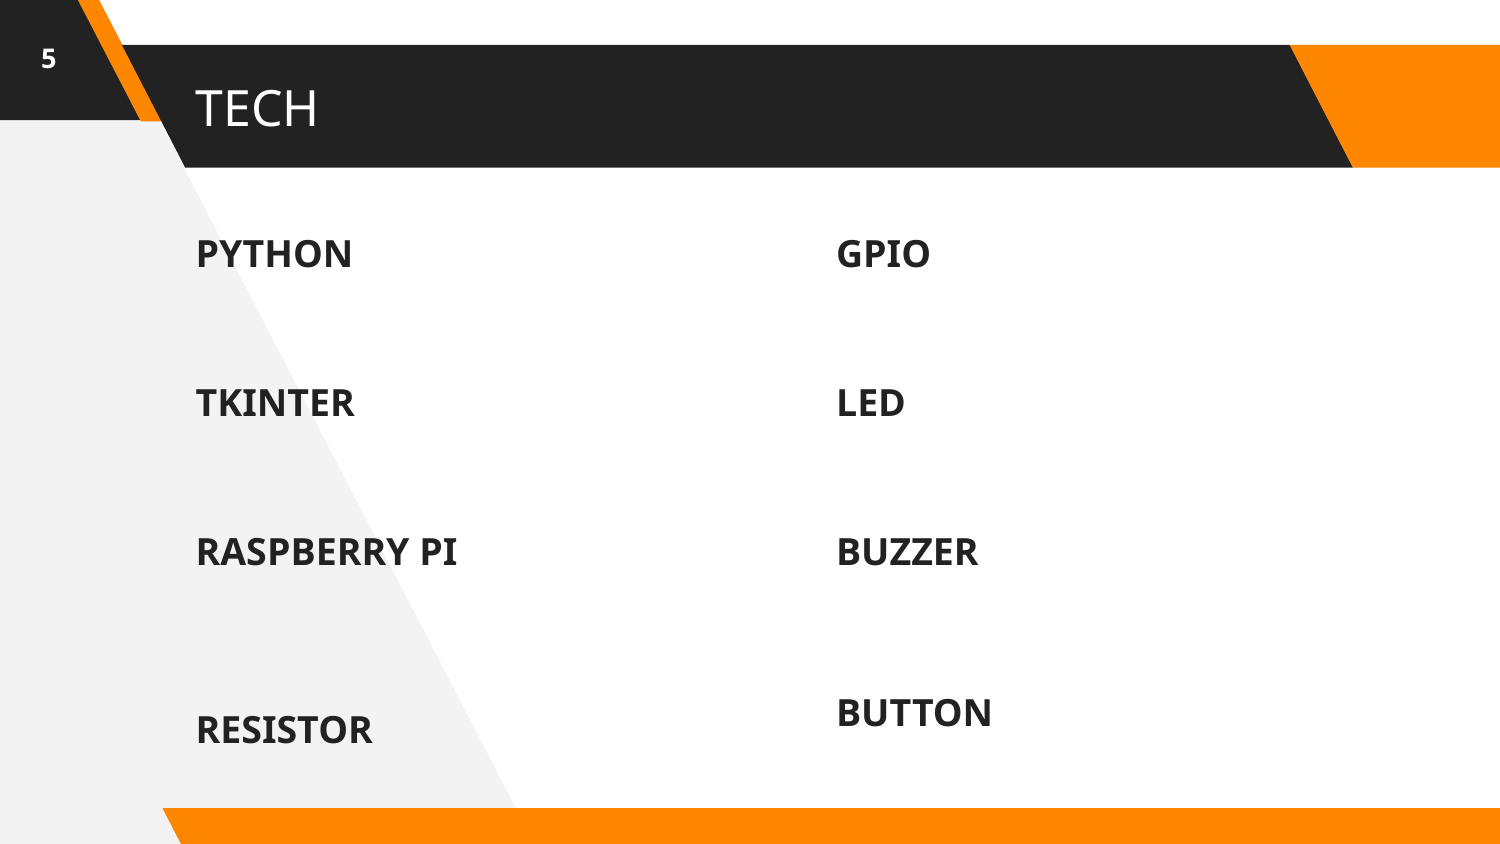

TECH
# PYTHON
TKINTER
RASPBERRY PI
RESISTOR
GPIO
LED
BUZZER
BUTTON